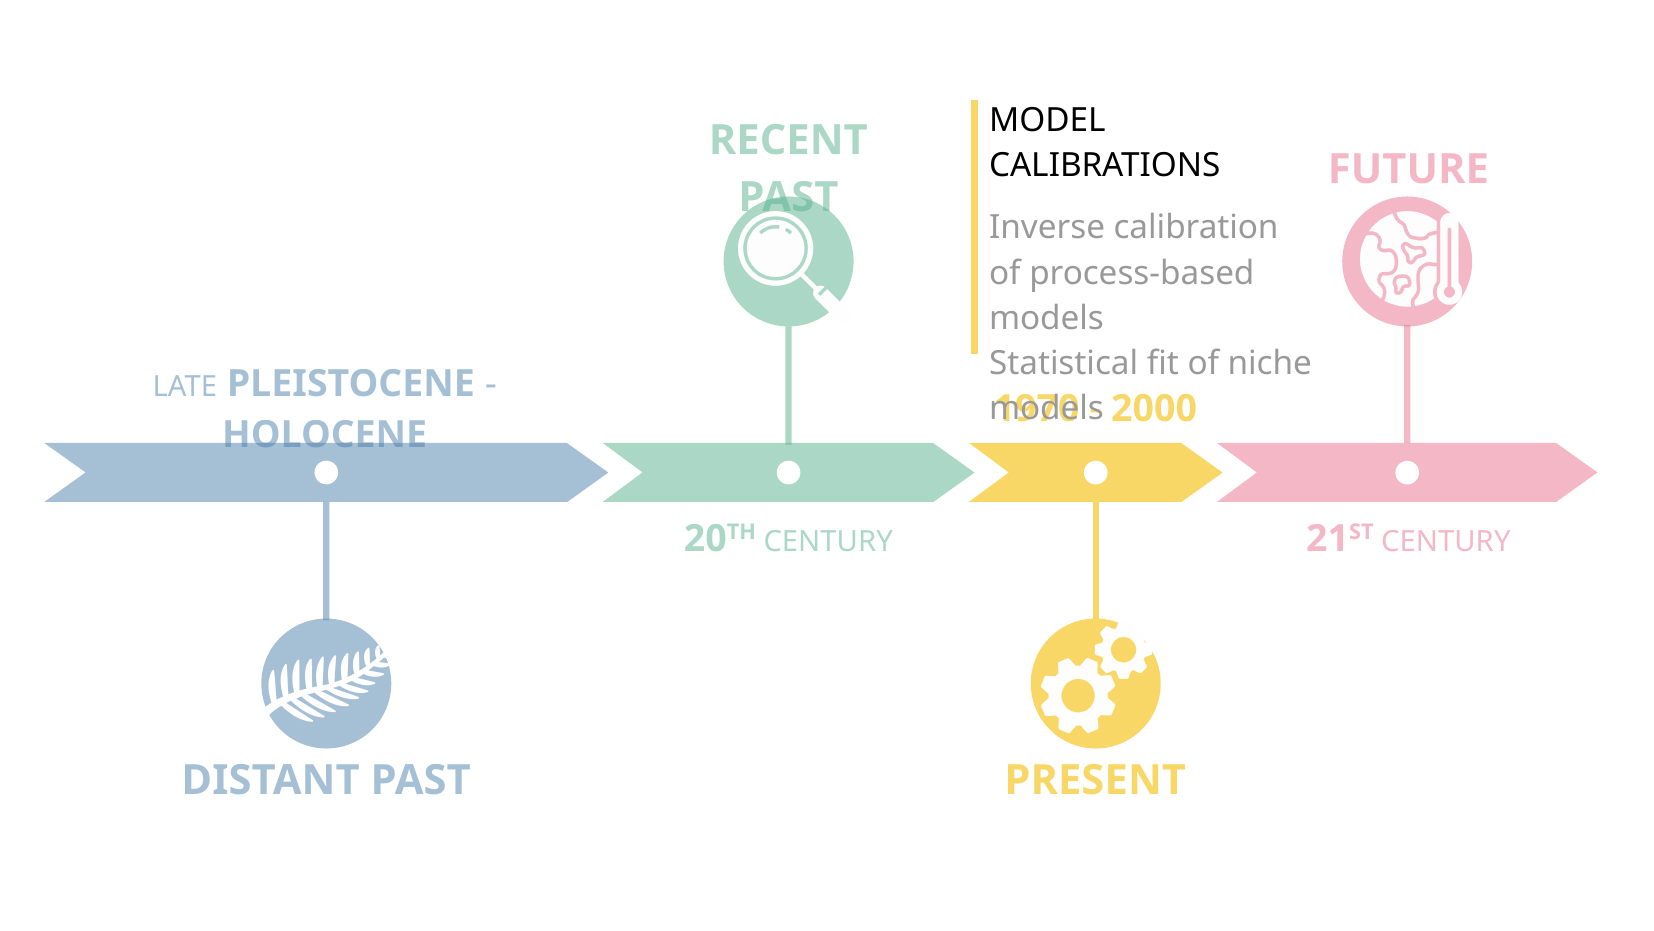

Model calibrationS
Inverse calibration of process-based models
Statistical fit of niche models
RECENT past
FUTURE
Late Pleistocene - Holocene
1970 - 2000
20th century
21St century
DISTANT PAST
PREsent